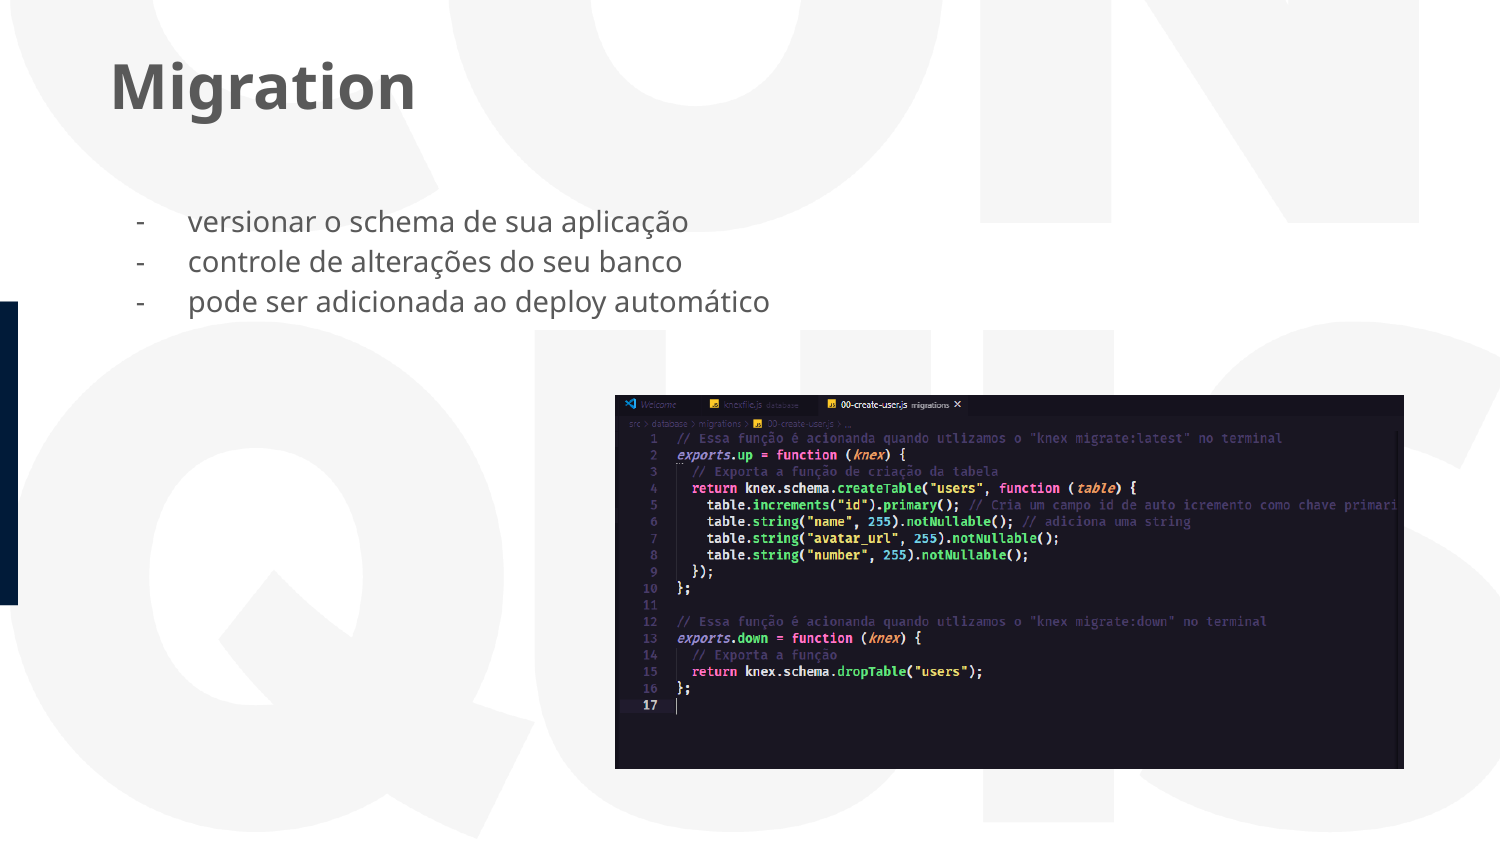

# Migration
versionar o schema de sua aplicação
controle de alterações do seu banco
pode ser adicionada ao deploy automático